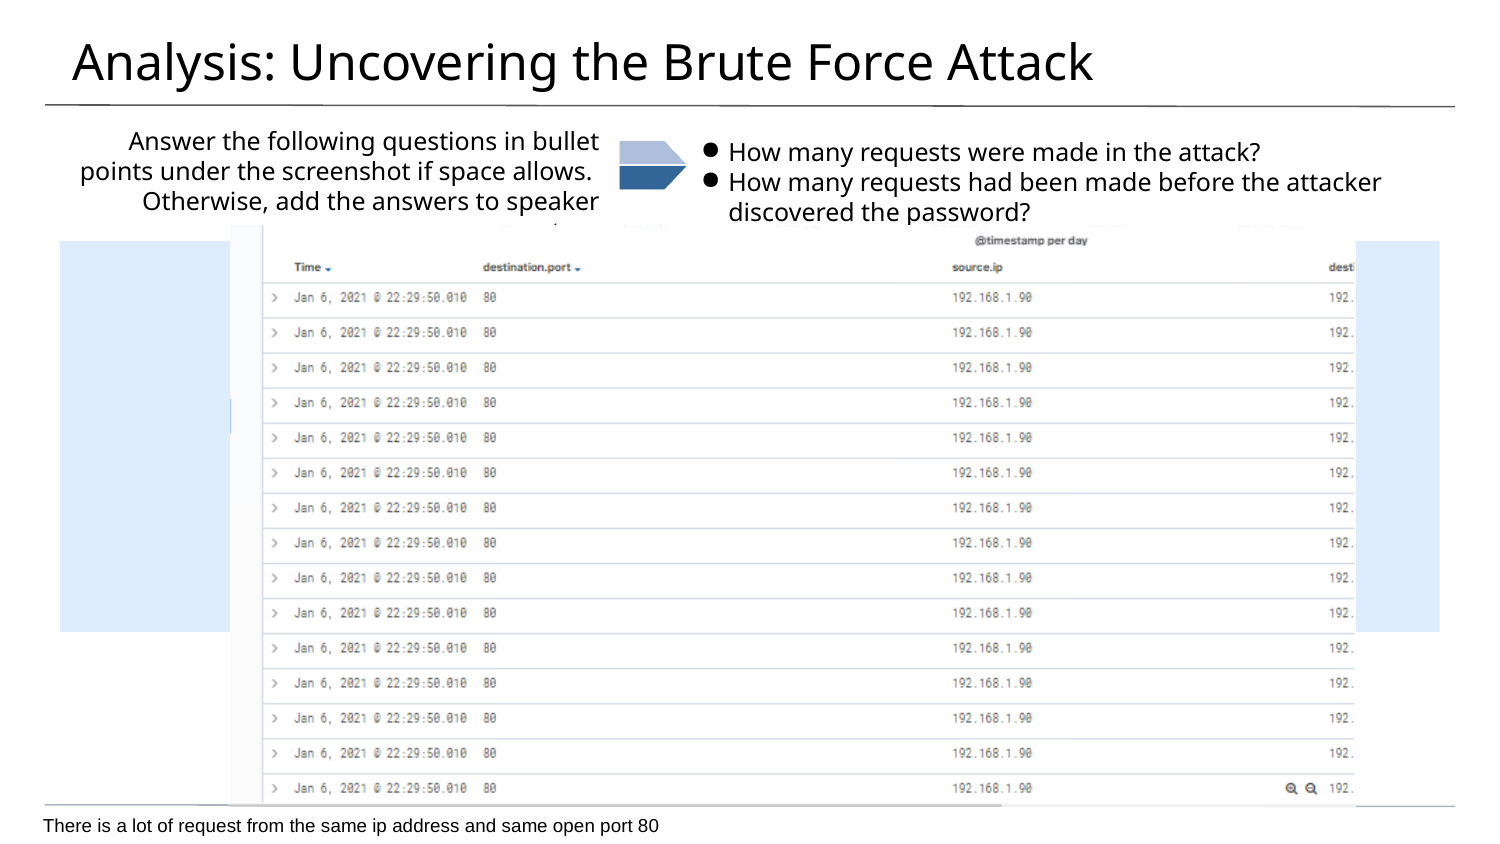

# Analysis: Uncovering the Brute Force Attack
Answer the following questions in bullet points under the screenshot if space allows.
Otherwise, add the answers to speaker notes.
How many requests were made in the attack?
How many requests had been made before the attacker
discovered the password?
[Insert Here]
Include a screenshot of Kibana logs depicting the brute force attack.
There is a lot of request from the same ip address and same open port 80